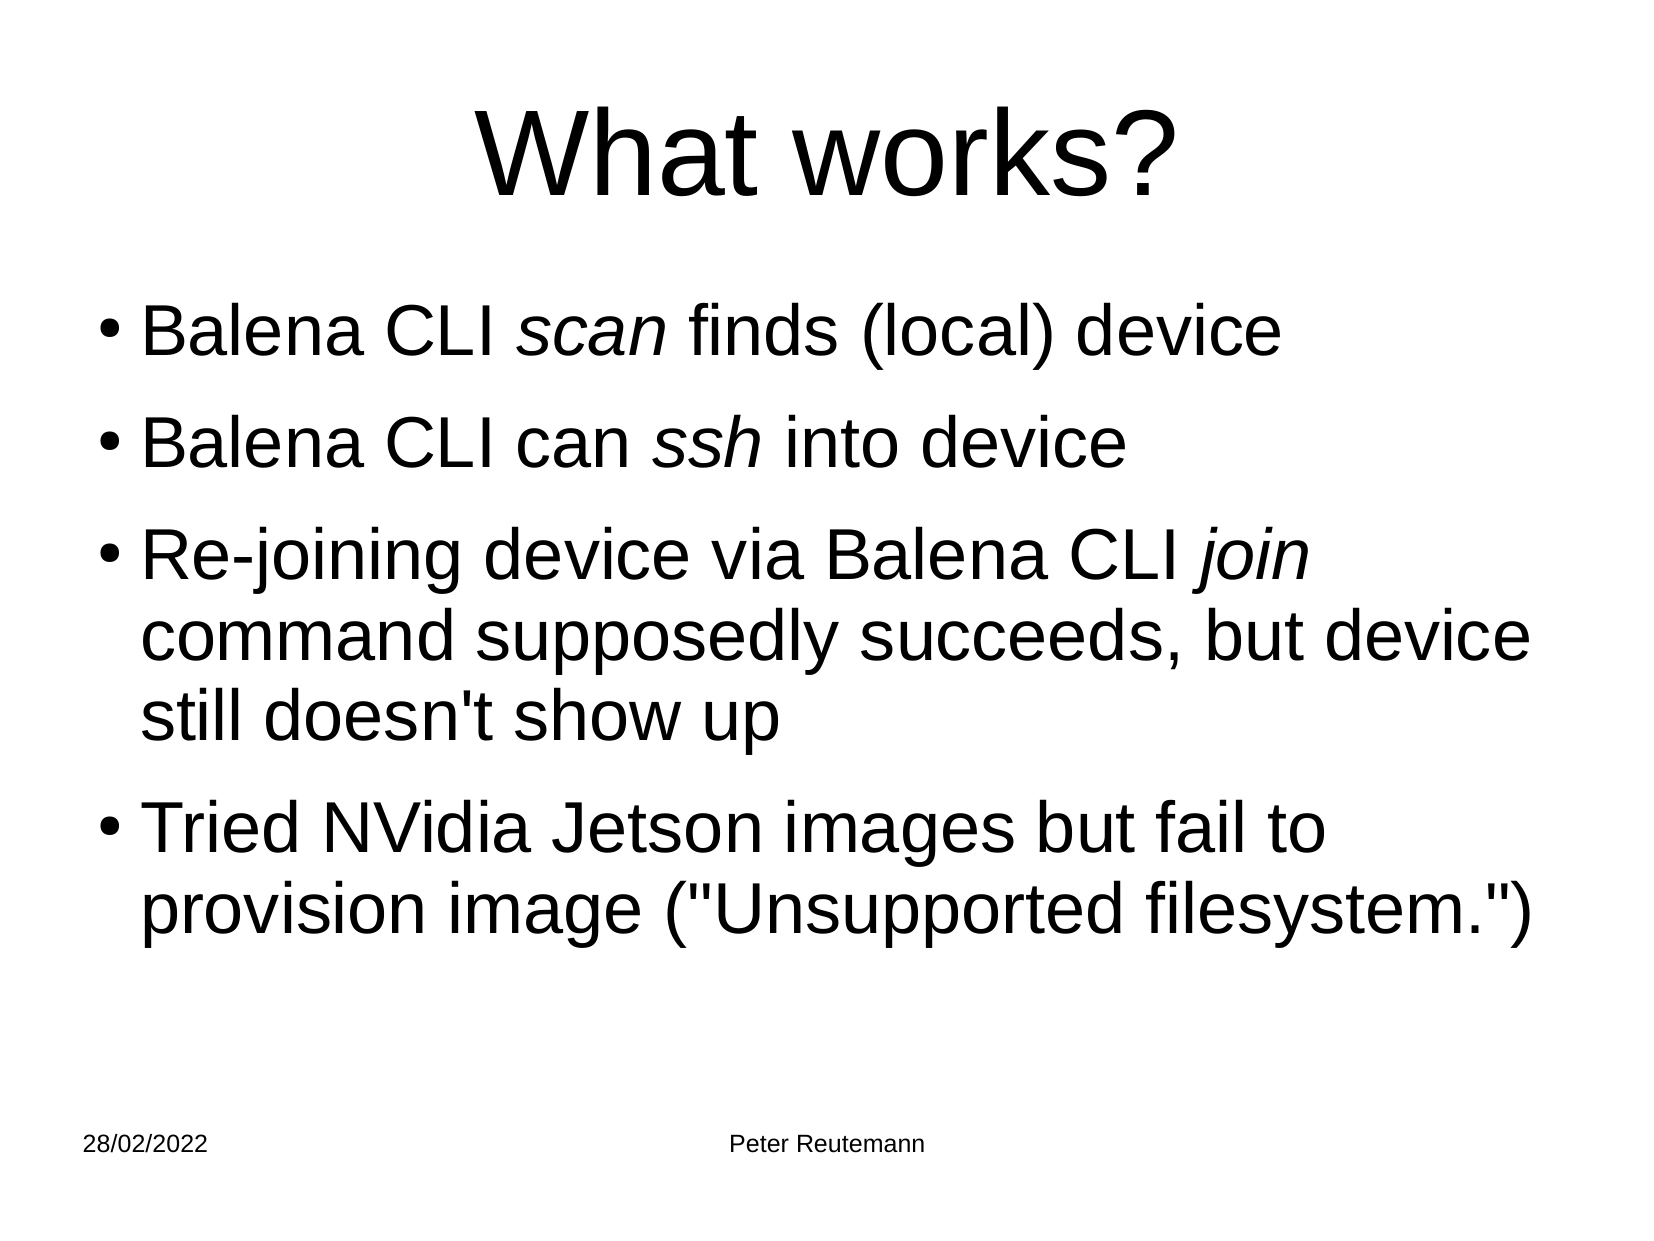

# What works?
Balena CLI scan finds (local) device
Balena CLI can ssh into device
Re-joining device via Balena CLI join command supposedly succeeds, but device still doesn't show up
Tried NVidia Jetson images but fail to provision image ("Unsupported filesystem.")
28/02/2022
Peter Reutemann